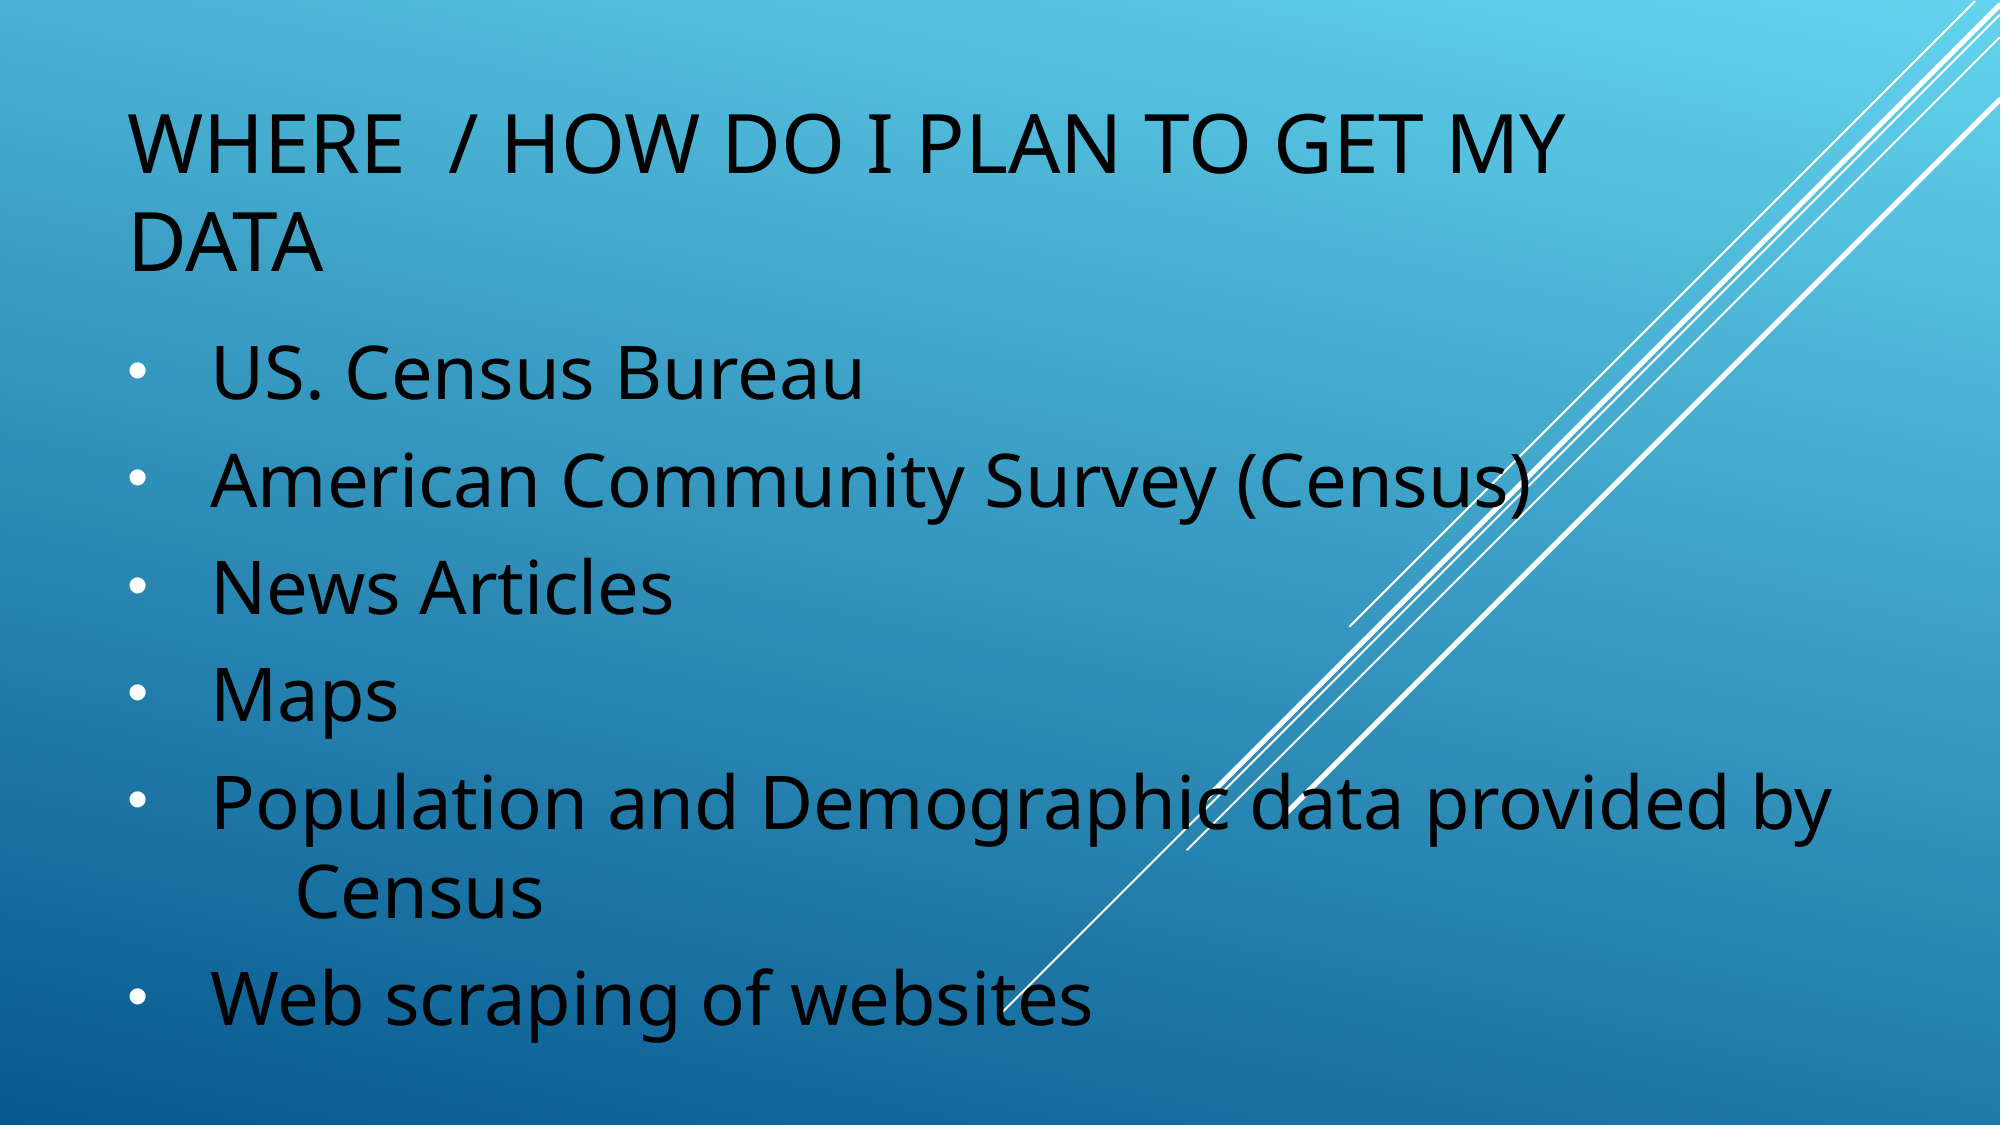

# Where / How do I Plan to get my data
US. Census Bureau
American Community Survey (Census)
News Articles
Maps
Population and Demographic data provided by Census
Web scraping of websites